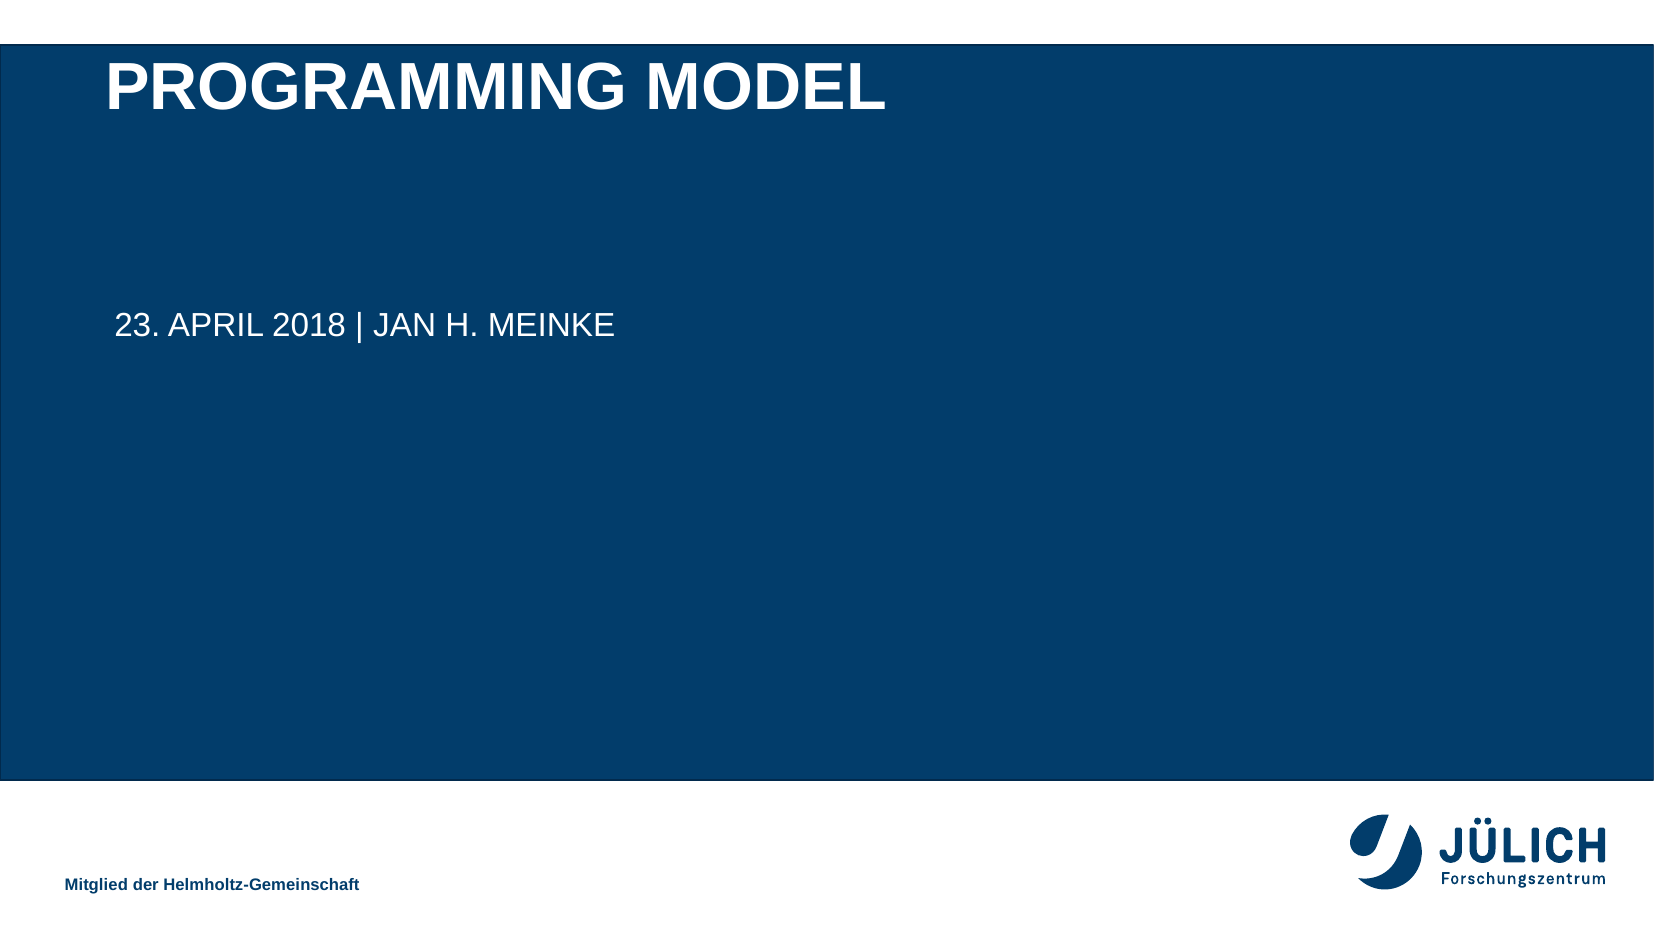

# Programming Model
23. APRIL 2018 | JAN H. MEINKE